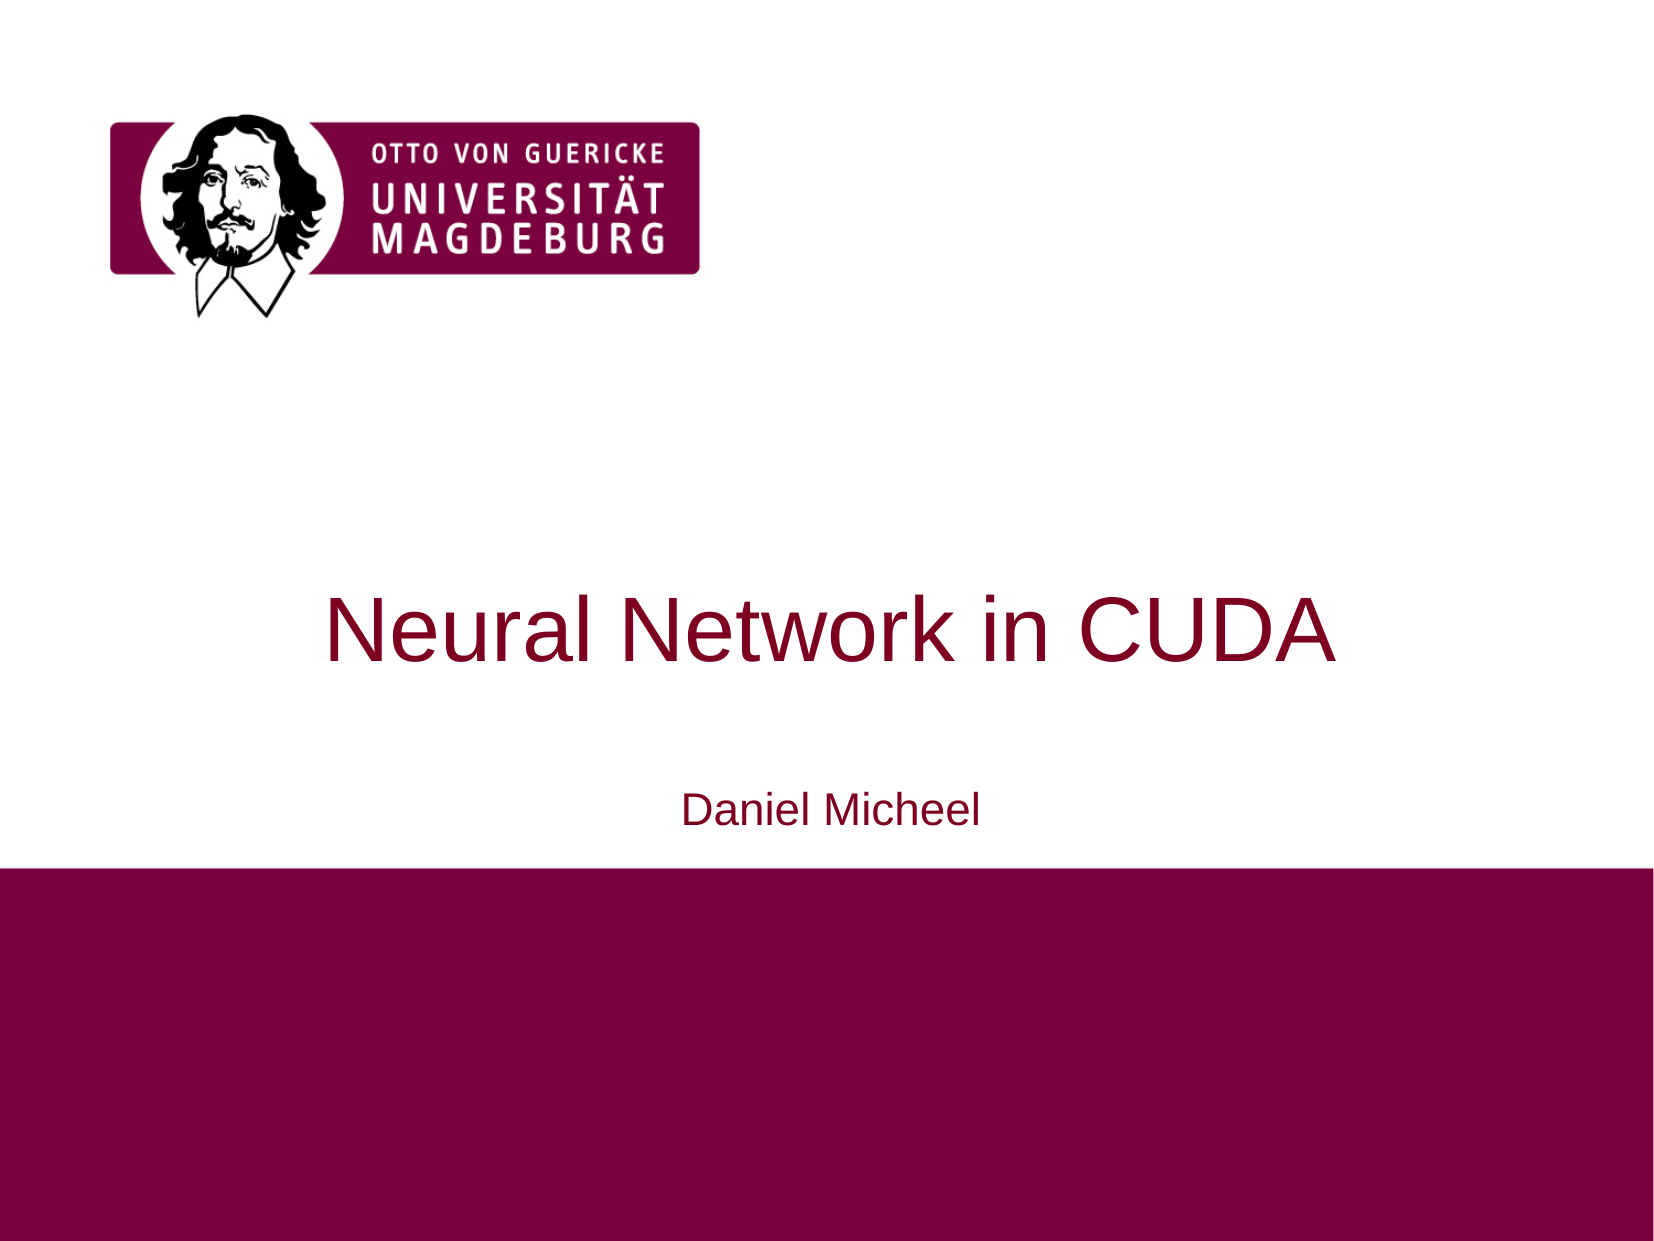

# Neural Network in CUDA Daniel Micheel